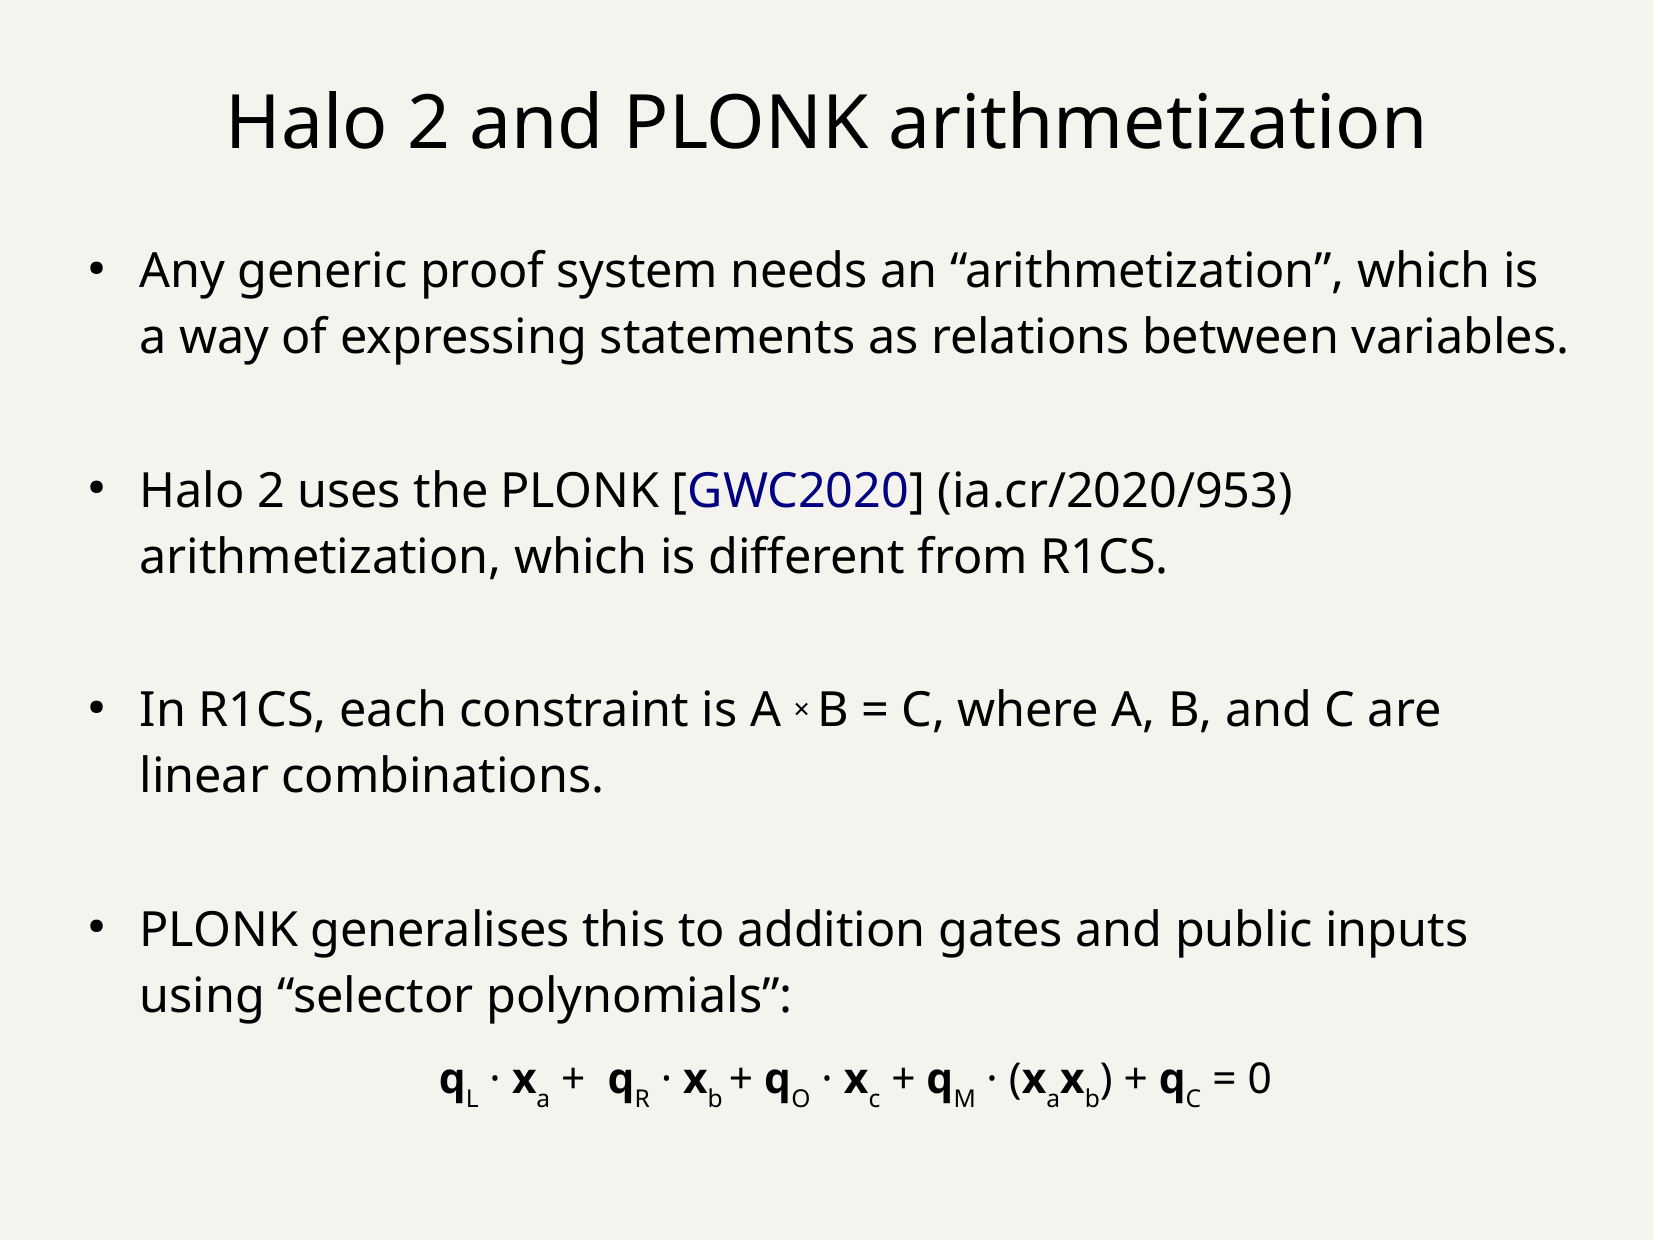

# Halo 2 and PLONK arithmetization
Any generic proof system needs an “arithmetization”, which is a way of expressing statements as relations between variables.
Halo 2 uses the PLONK [GWC2020] (ia.cr/2020/953) arithmetization, which is different from R1CS.
In R1CS, each constraint is A × B = C, where A, B, and C are linear combinations.
PLONK generalises this to addition gates and public inputs using “selector polynomials”:
qL · xa + qR · xb + qO · xc + qM · (xaxb) + qC = 0